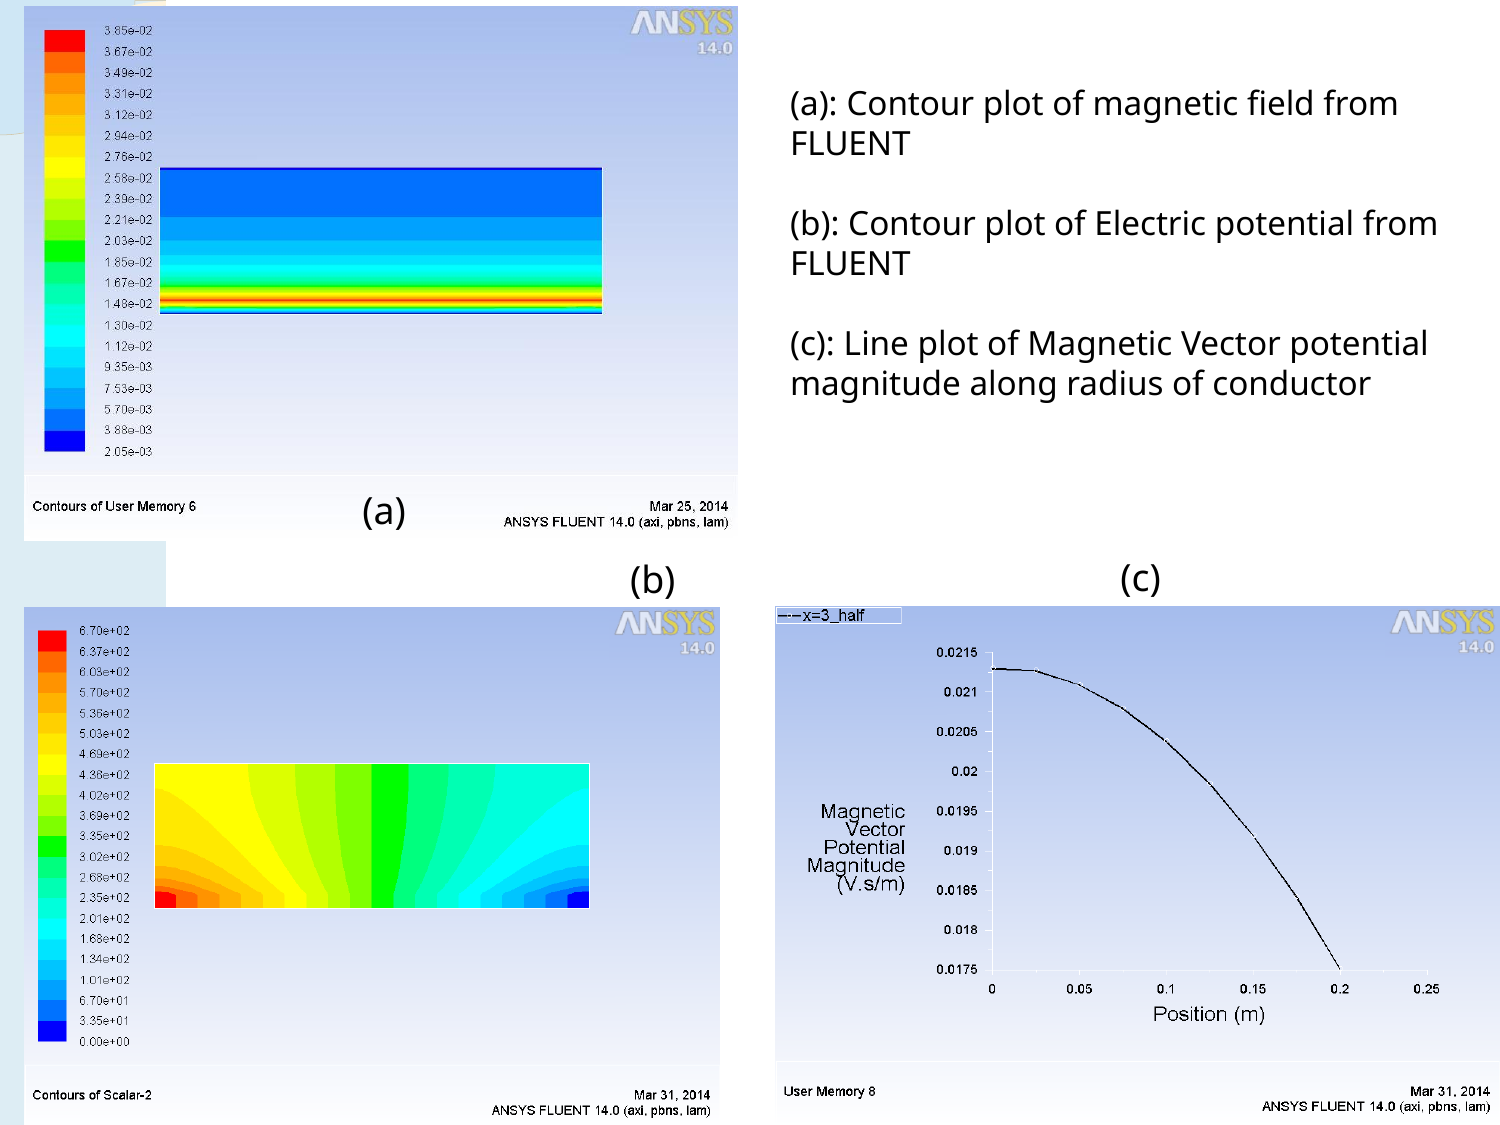

(a): Contour plot of magnetic field from FLUENT
(b): Contour plot of Electric potential from FLUENT
(c): Line plot of Magnetic Vector potential magnitude along radius of conductor
(a)
(c)
(b)